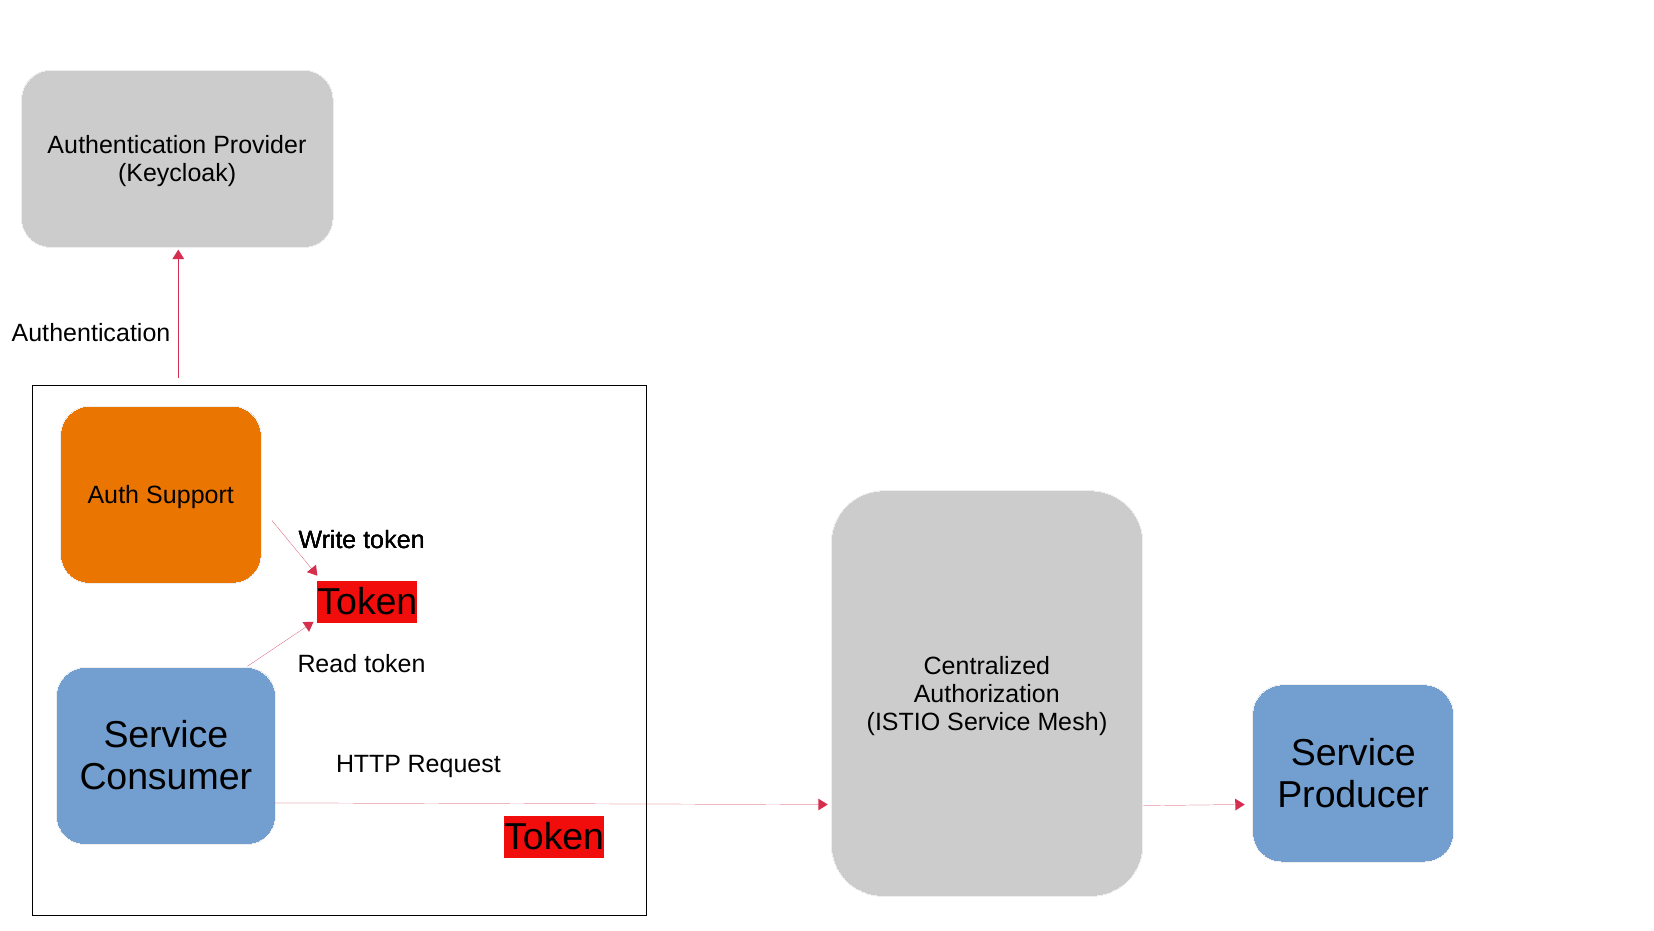

Authentication Provider
(Keycloak)
Authentication
Auth Support
Centralized Authorization
(ISTIO Service Mesh)
Write token
Write token
Write token
Token
Read token
Service Consumer
Service
Producer
HTTP Request
Token